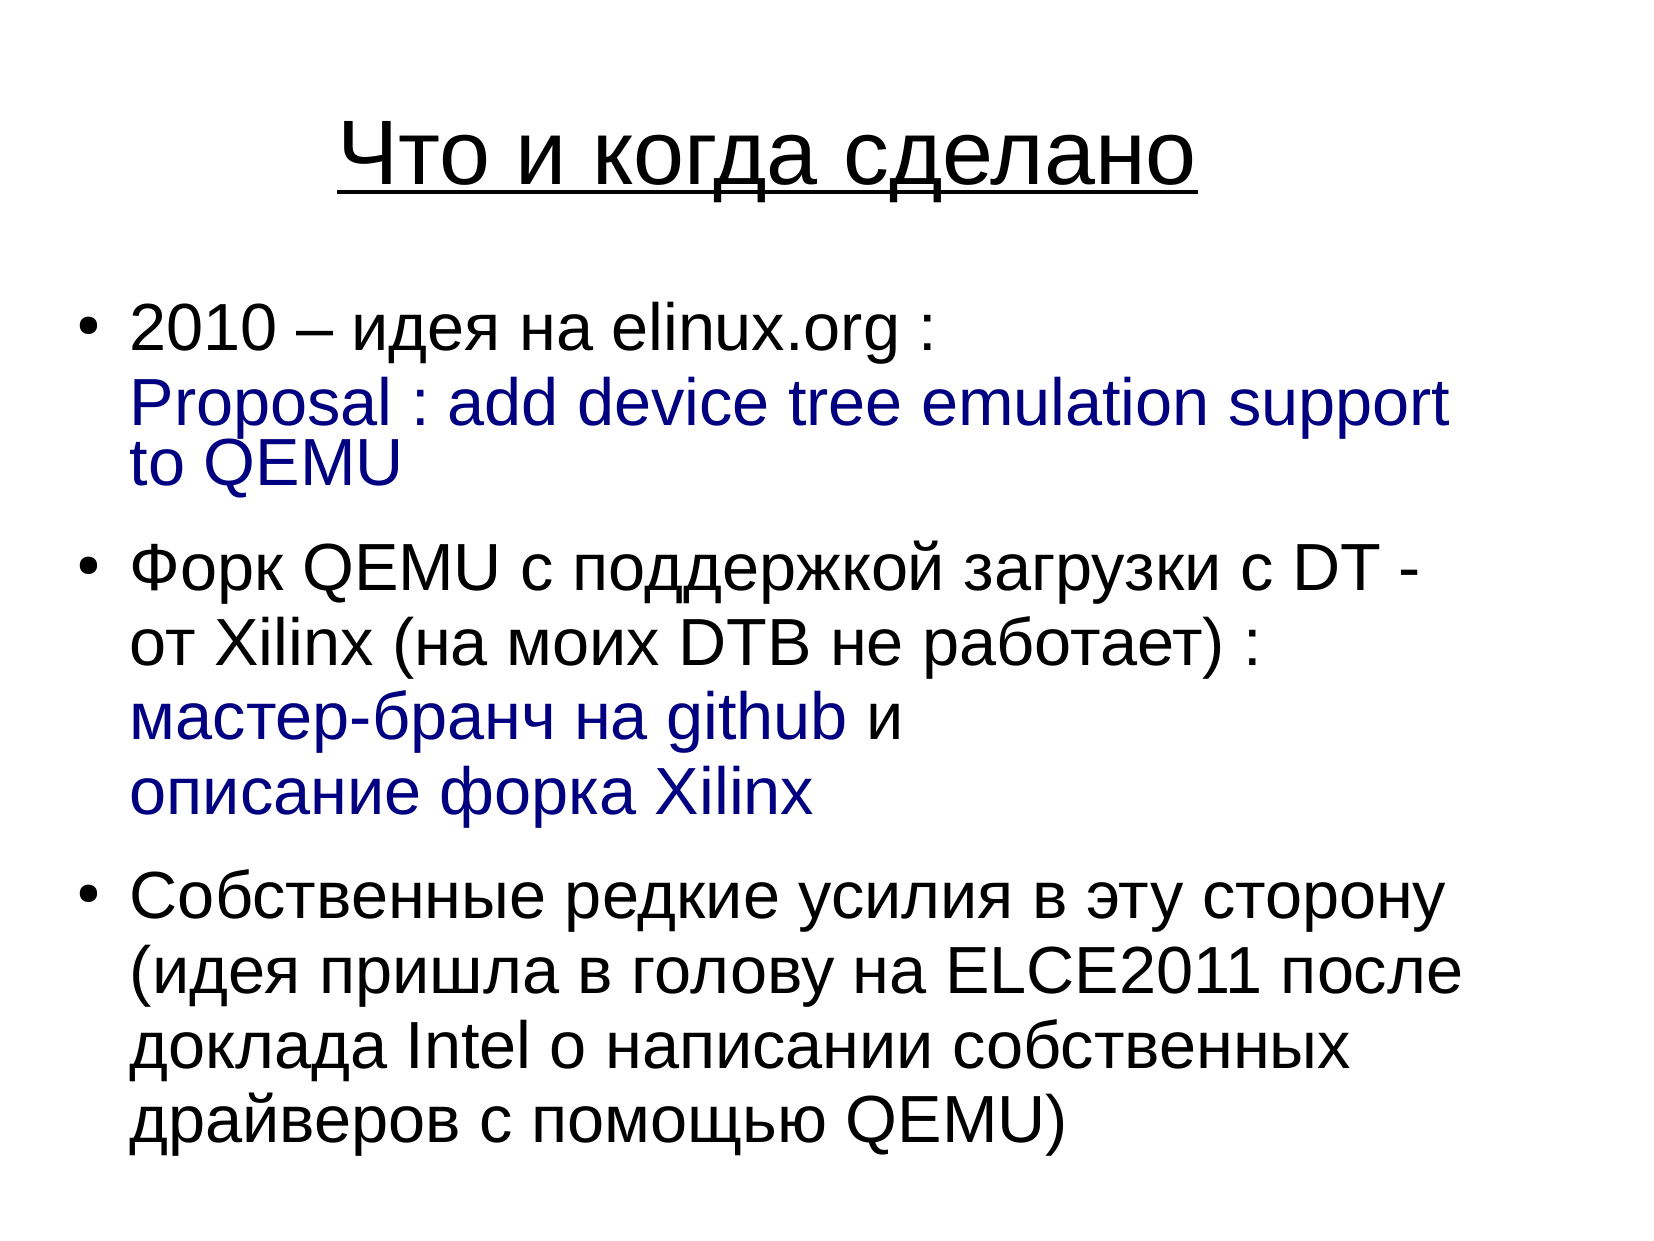

# Что и когда сделано
2010 – идея на elinux.org : Proposal : add device tree emulation support to QEMU
Форк QEMU с поддержкой загрузки с DT - от Xilinx (на моих DTB не работает) : мастер-бранч на github и описание форка Xilinx
Собственные редкие усилия в эту сторону (идея пришла в голову на ELCE2011 после доклада Intel о написании собственных драйверов с помощью QEMU)